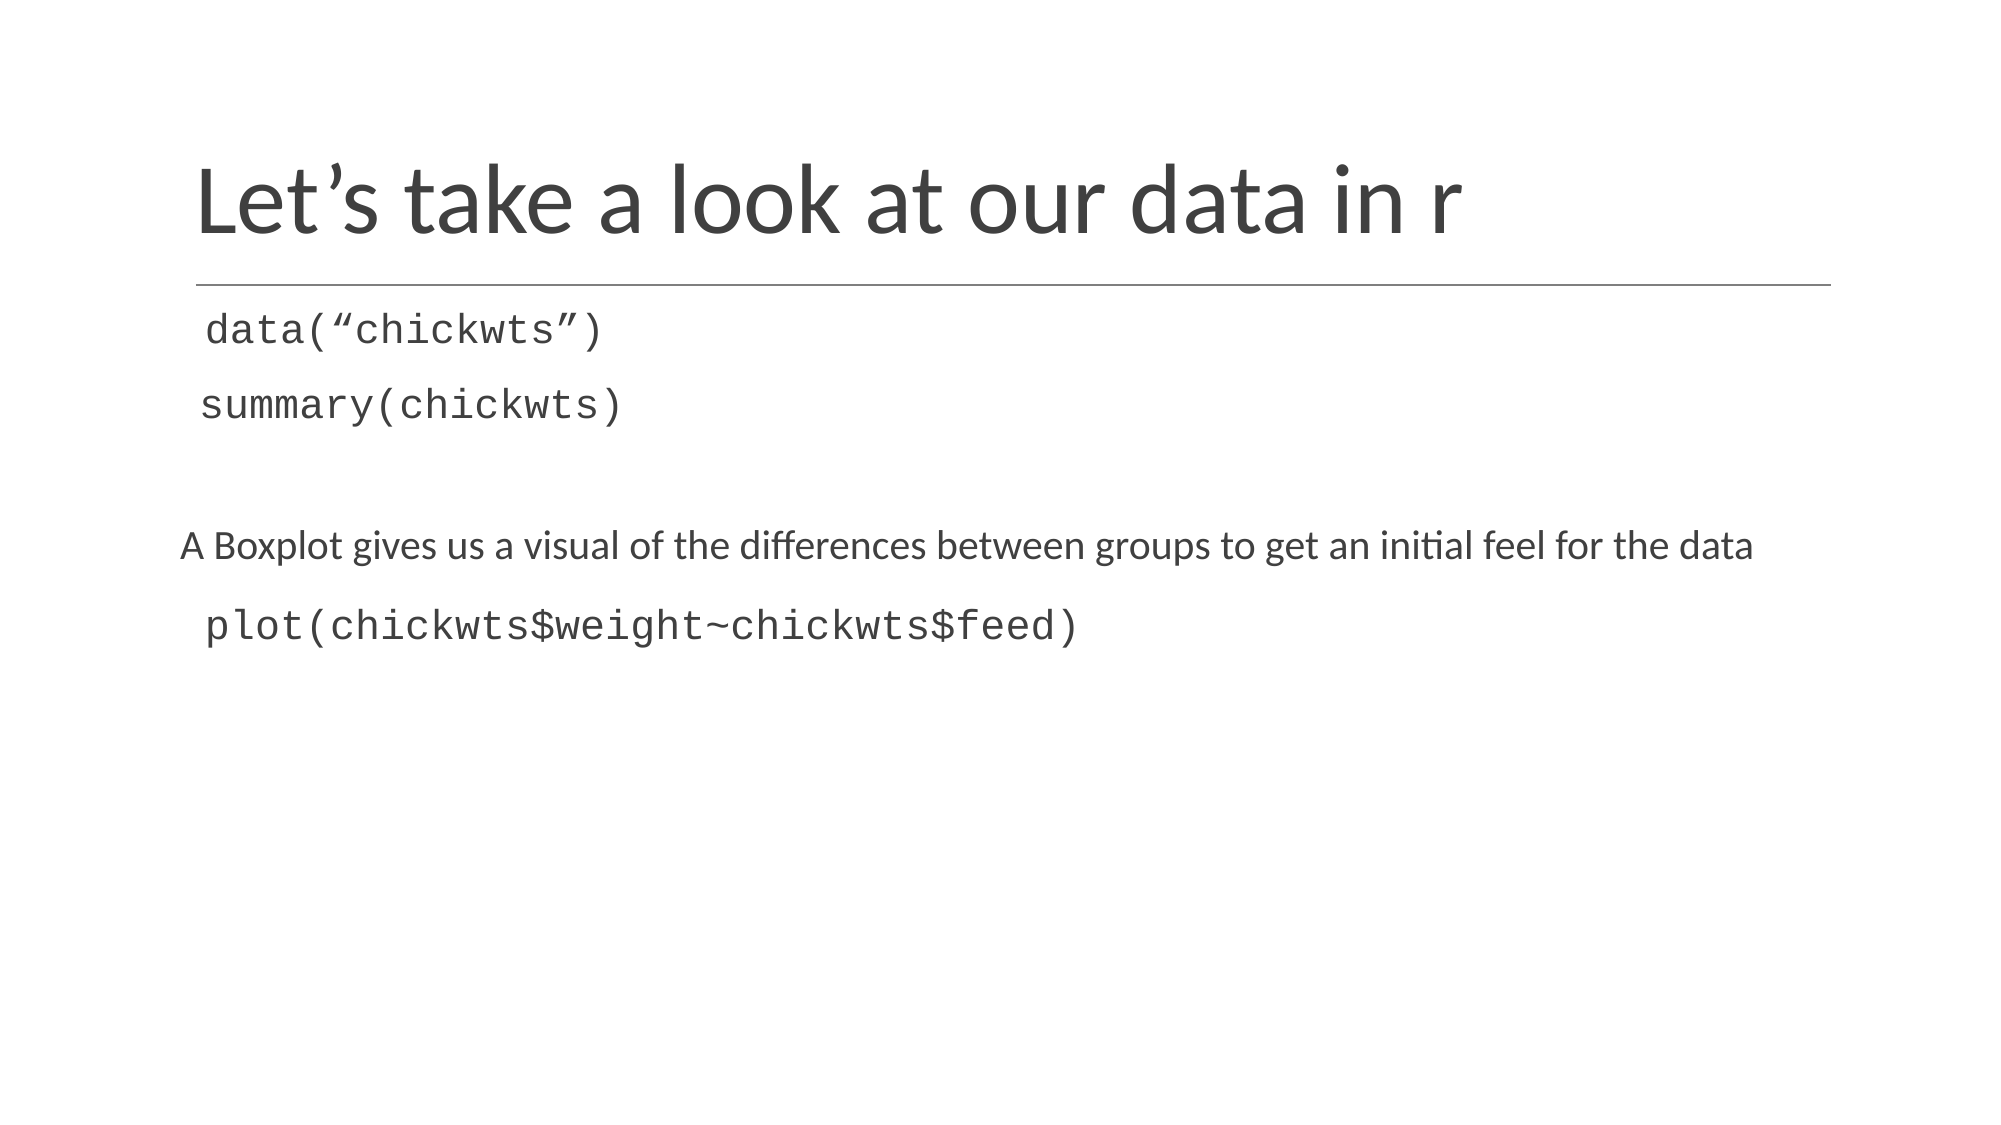

Let’s take a look at our data in r
data(“chickwts”)
summary(chickwts)
A Boxplot gives us a visual of the differences between groups to get an initial feel for the data
plot(chickwts$weight~chickwts$feed)